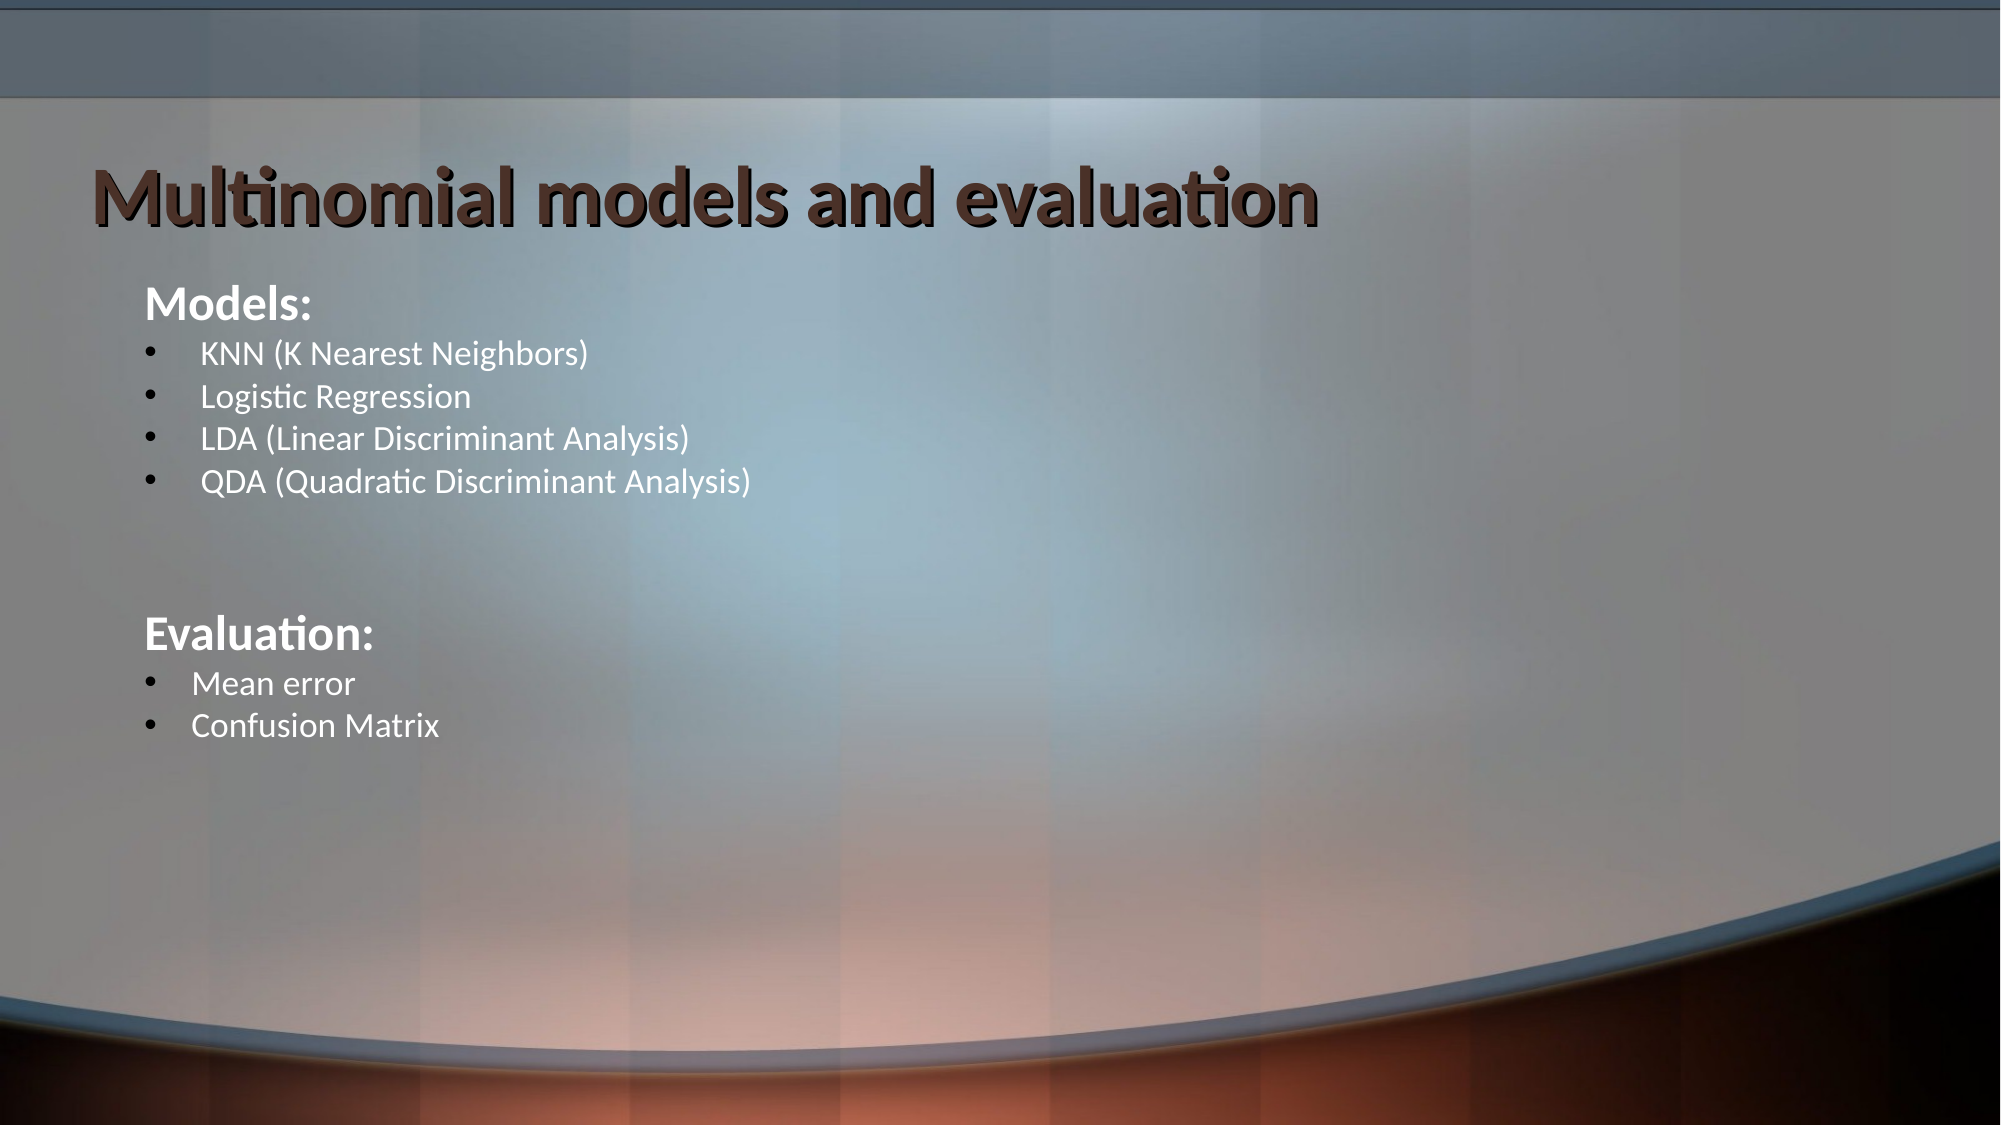

# Multinomial models and evaluation
Models:
KNN (K Nearest Neighbors)
Logistic Regression
LDA (Linear Discriminant Analysis)
QDA (Quadratic Discriminant Analysis)
Evaluation:
Mean error
Confusion Matrix